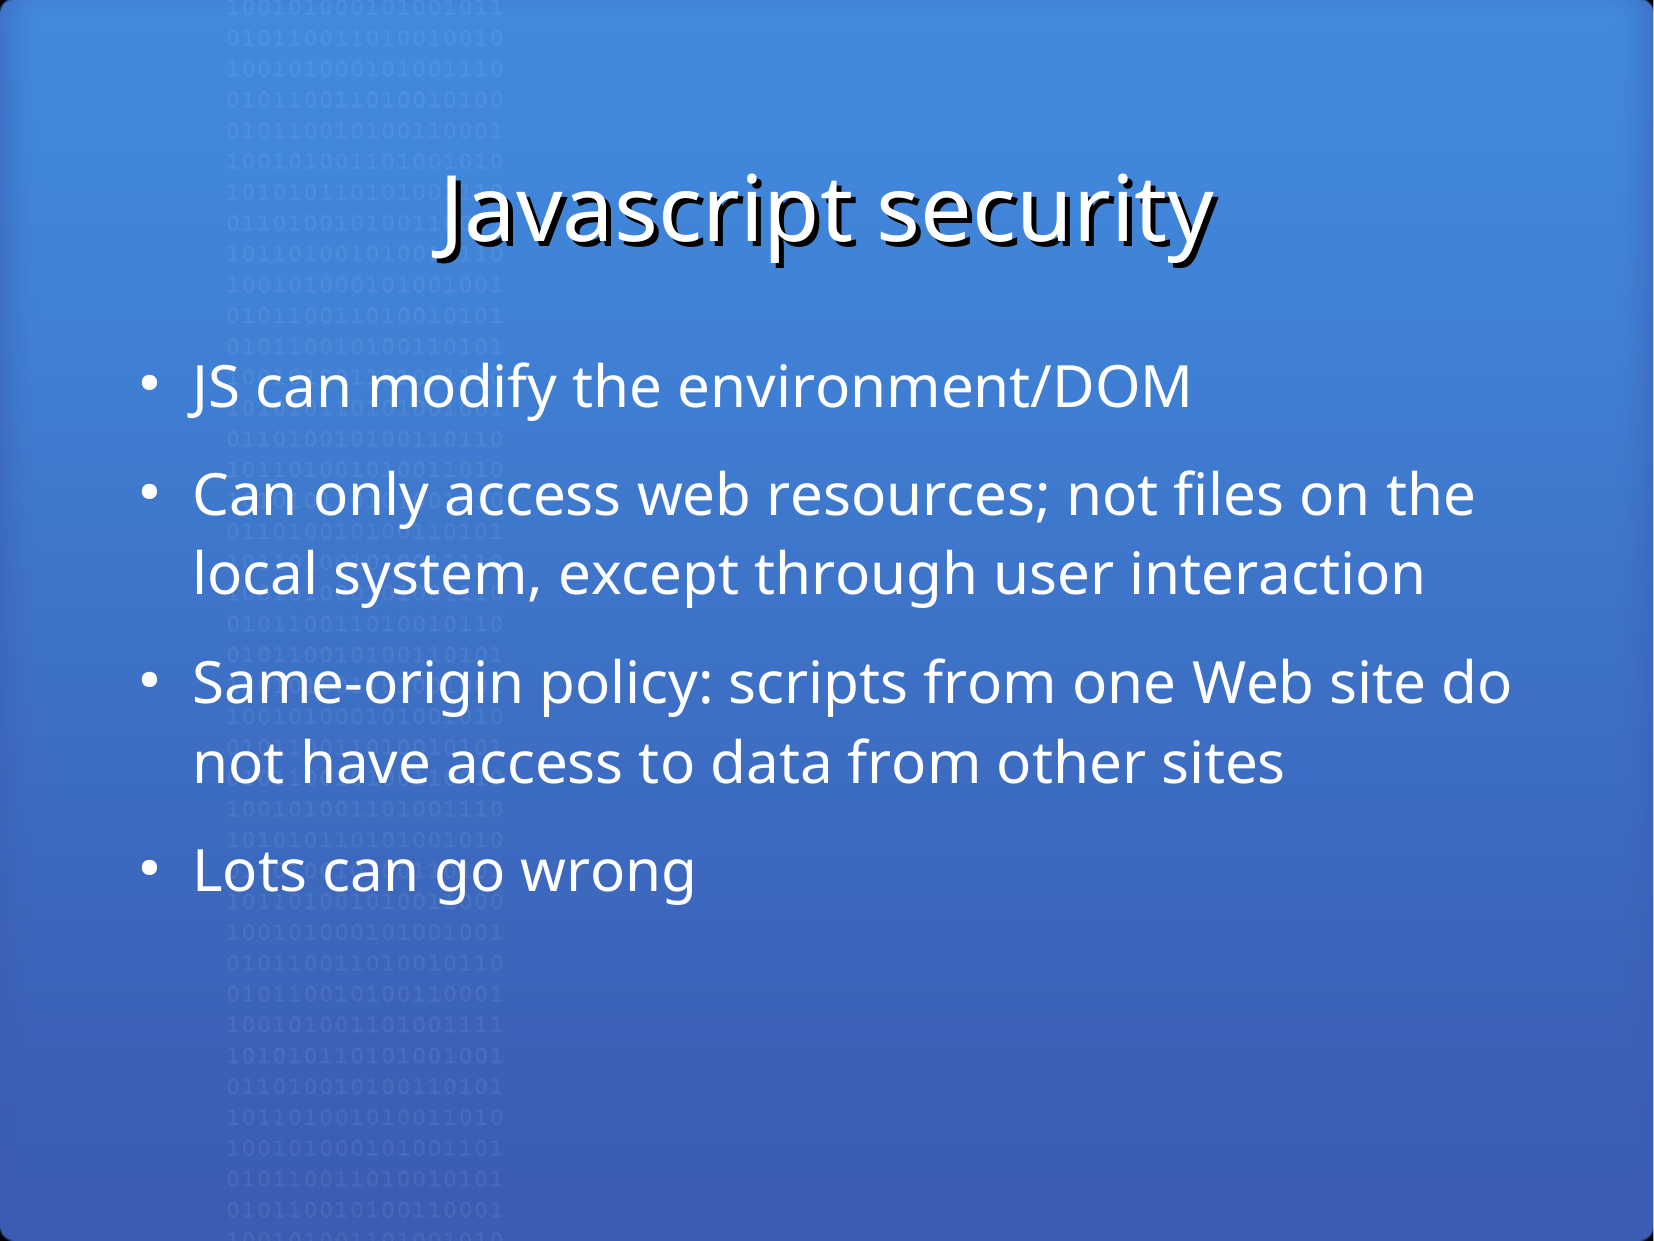

# Javascript security
JS can modify the environment/DOM
Can only access web resources; not files on the local system, except through user interaction
Same-origin policy: scripts from one Web site do not have access to data from other sites
Lots can go wrong